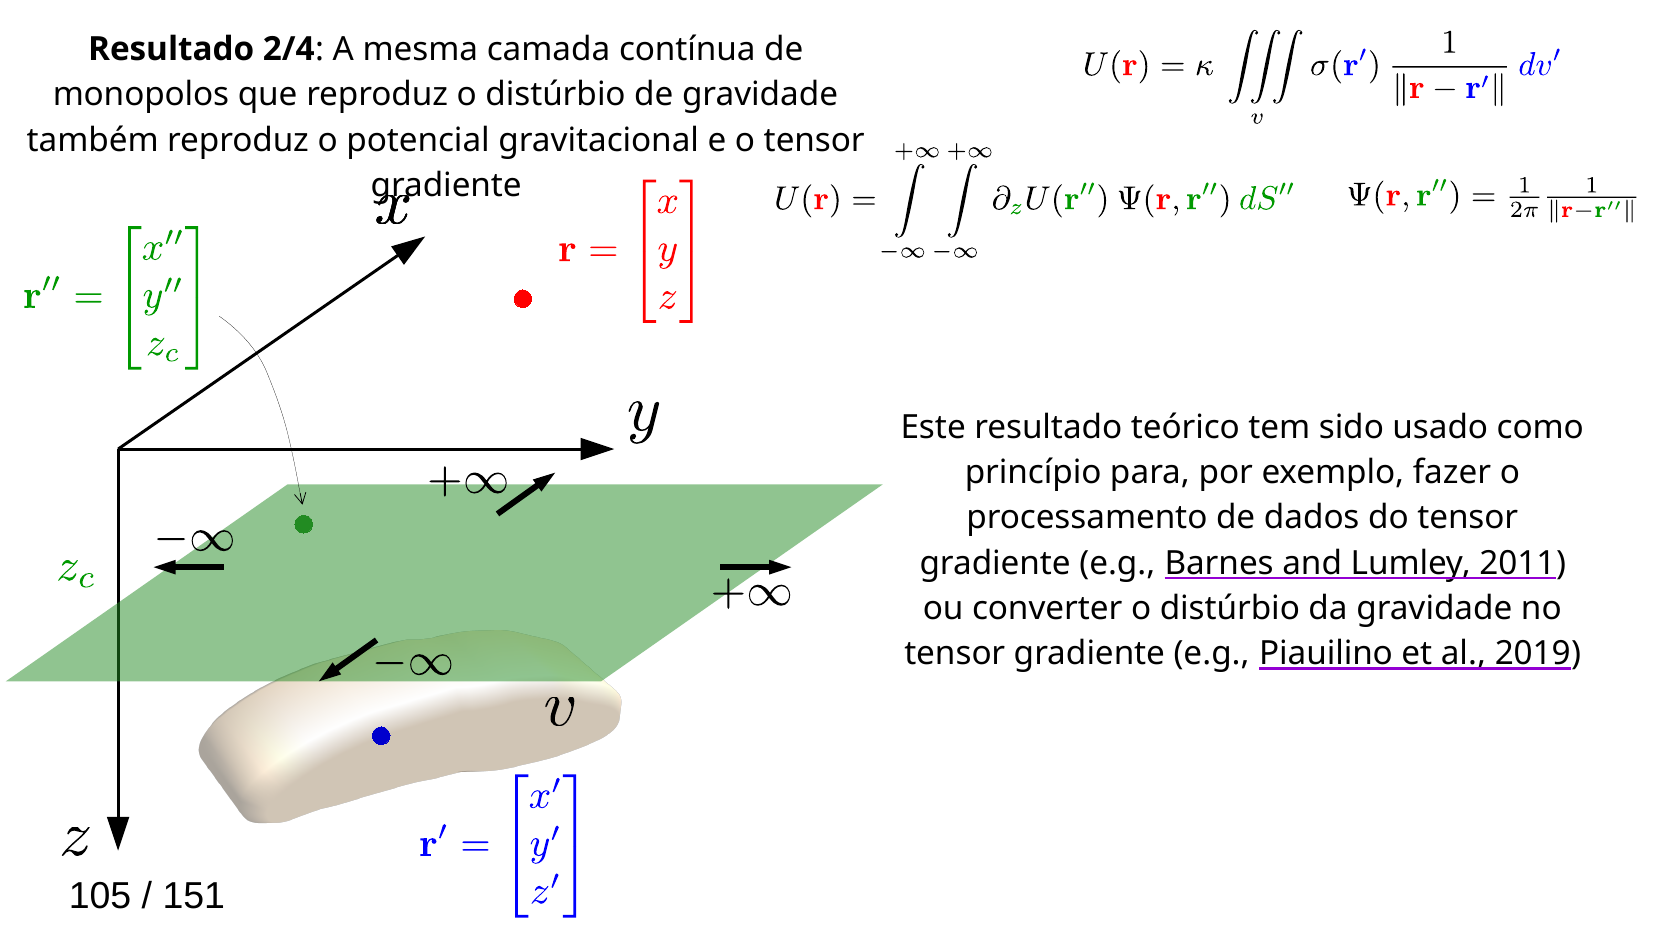

Resultado 2/4: A mesma camada contínua de monopolos que reproduz o distúrbio de gravidade também reproduz o potencial gravitacional e o tensor gradiente
Este resultado teórico tem sido usado como princípio para, por exemplo, fazer o processamento de dados do tensor gradiente (e.g., Barnes and Lumley, 2011) ou converter o distúrbio da gravidade no tensor gradiente (e.g., Piauilino et al., 2019)